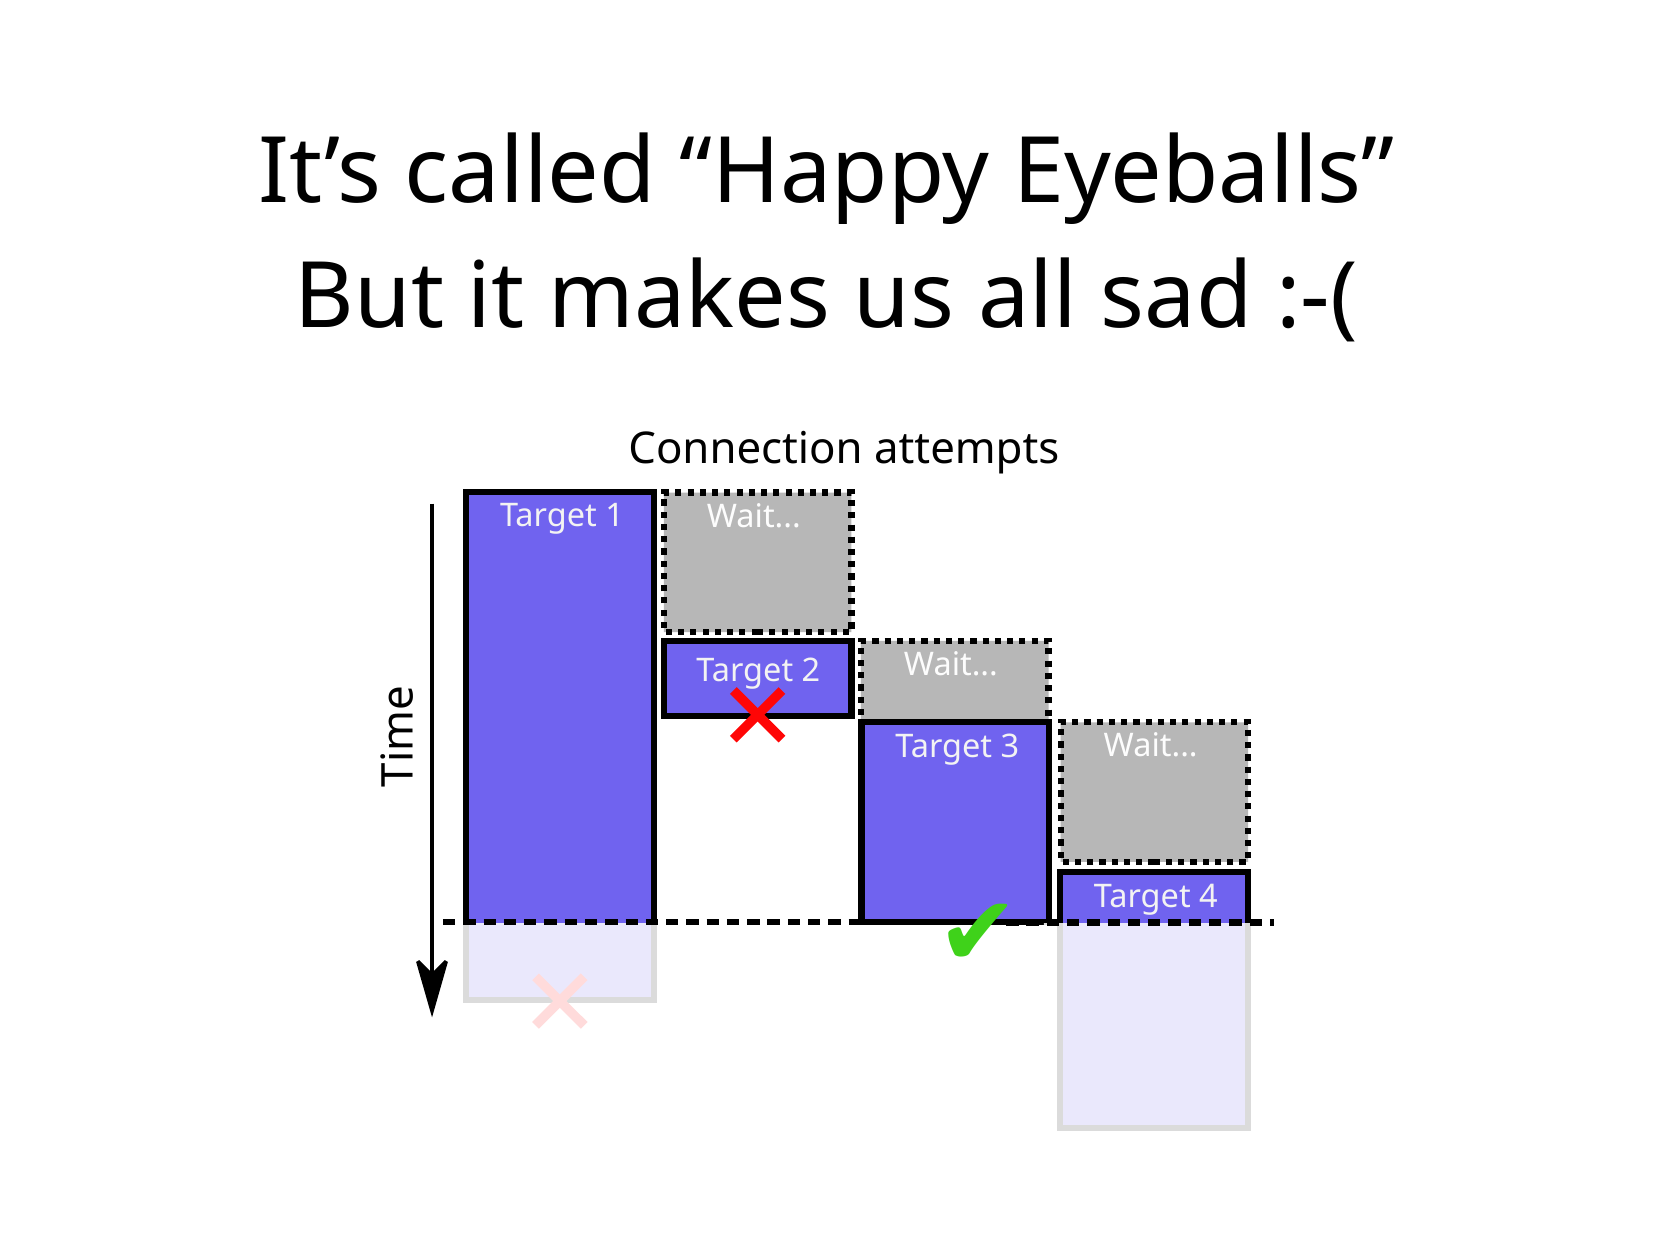

# It’s called “Happy Eyeballs” But it makes us all sad :-(